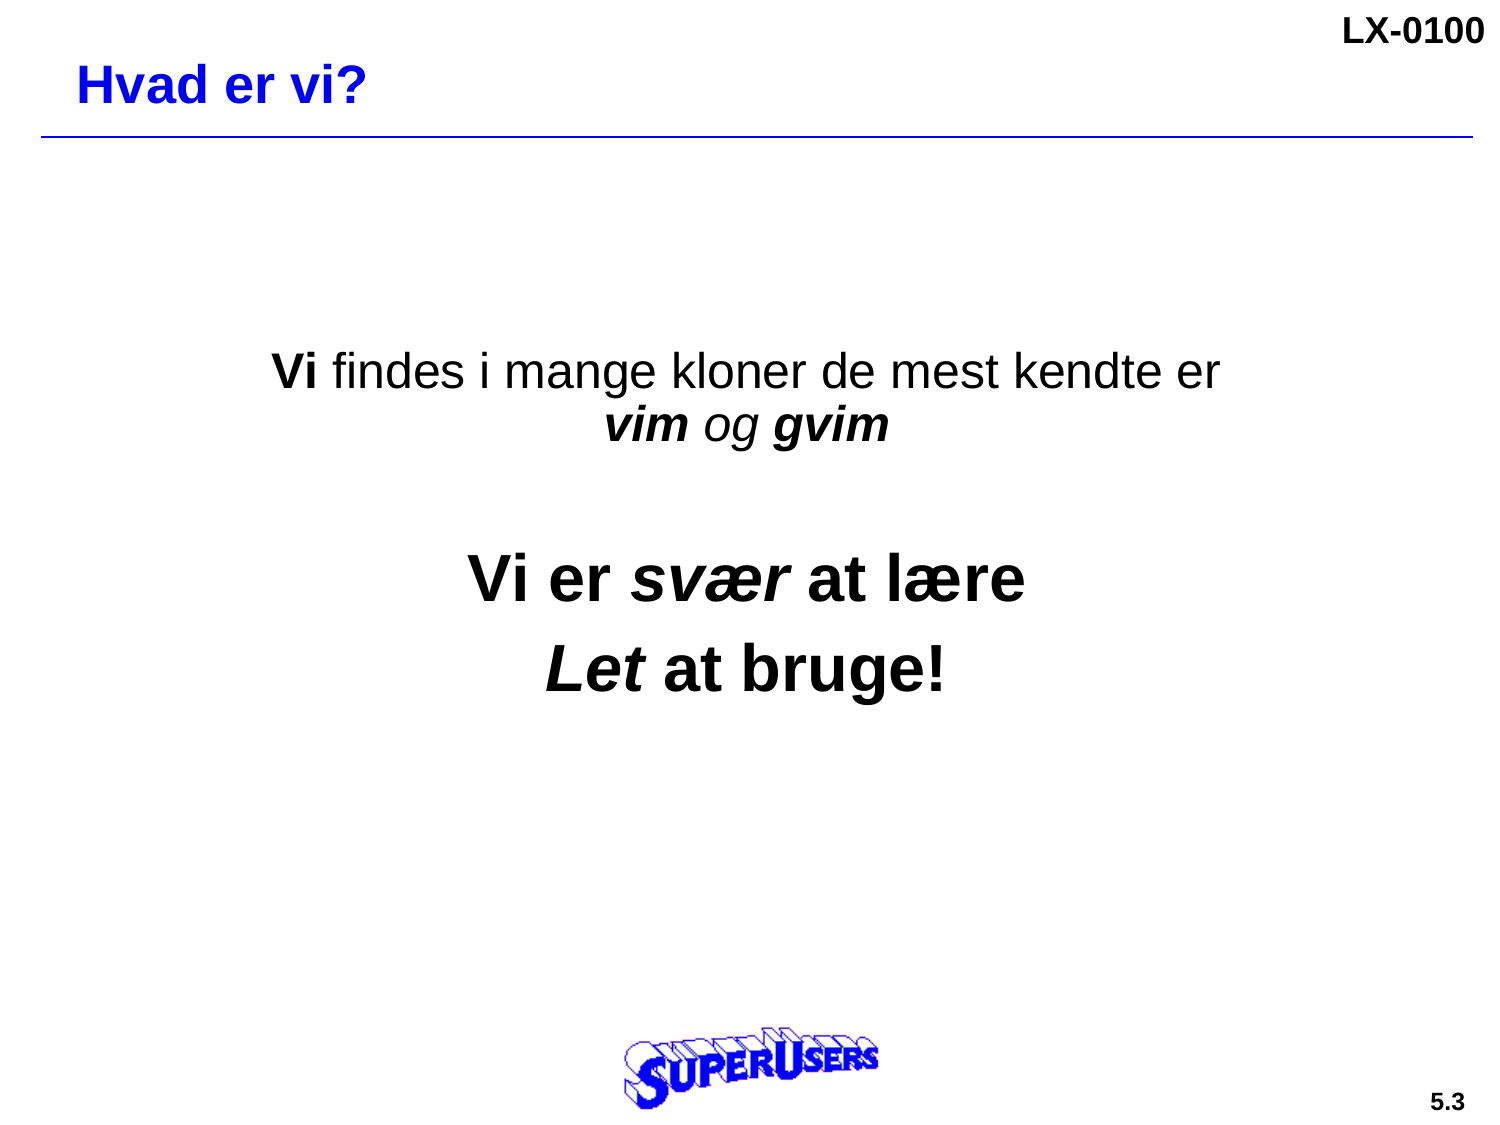

# Hvad er vi?
Vi findes i mange kloner de mest kendte er
vim og gvim
Vi er svær at lære
Let at bruge!